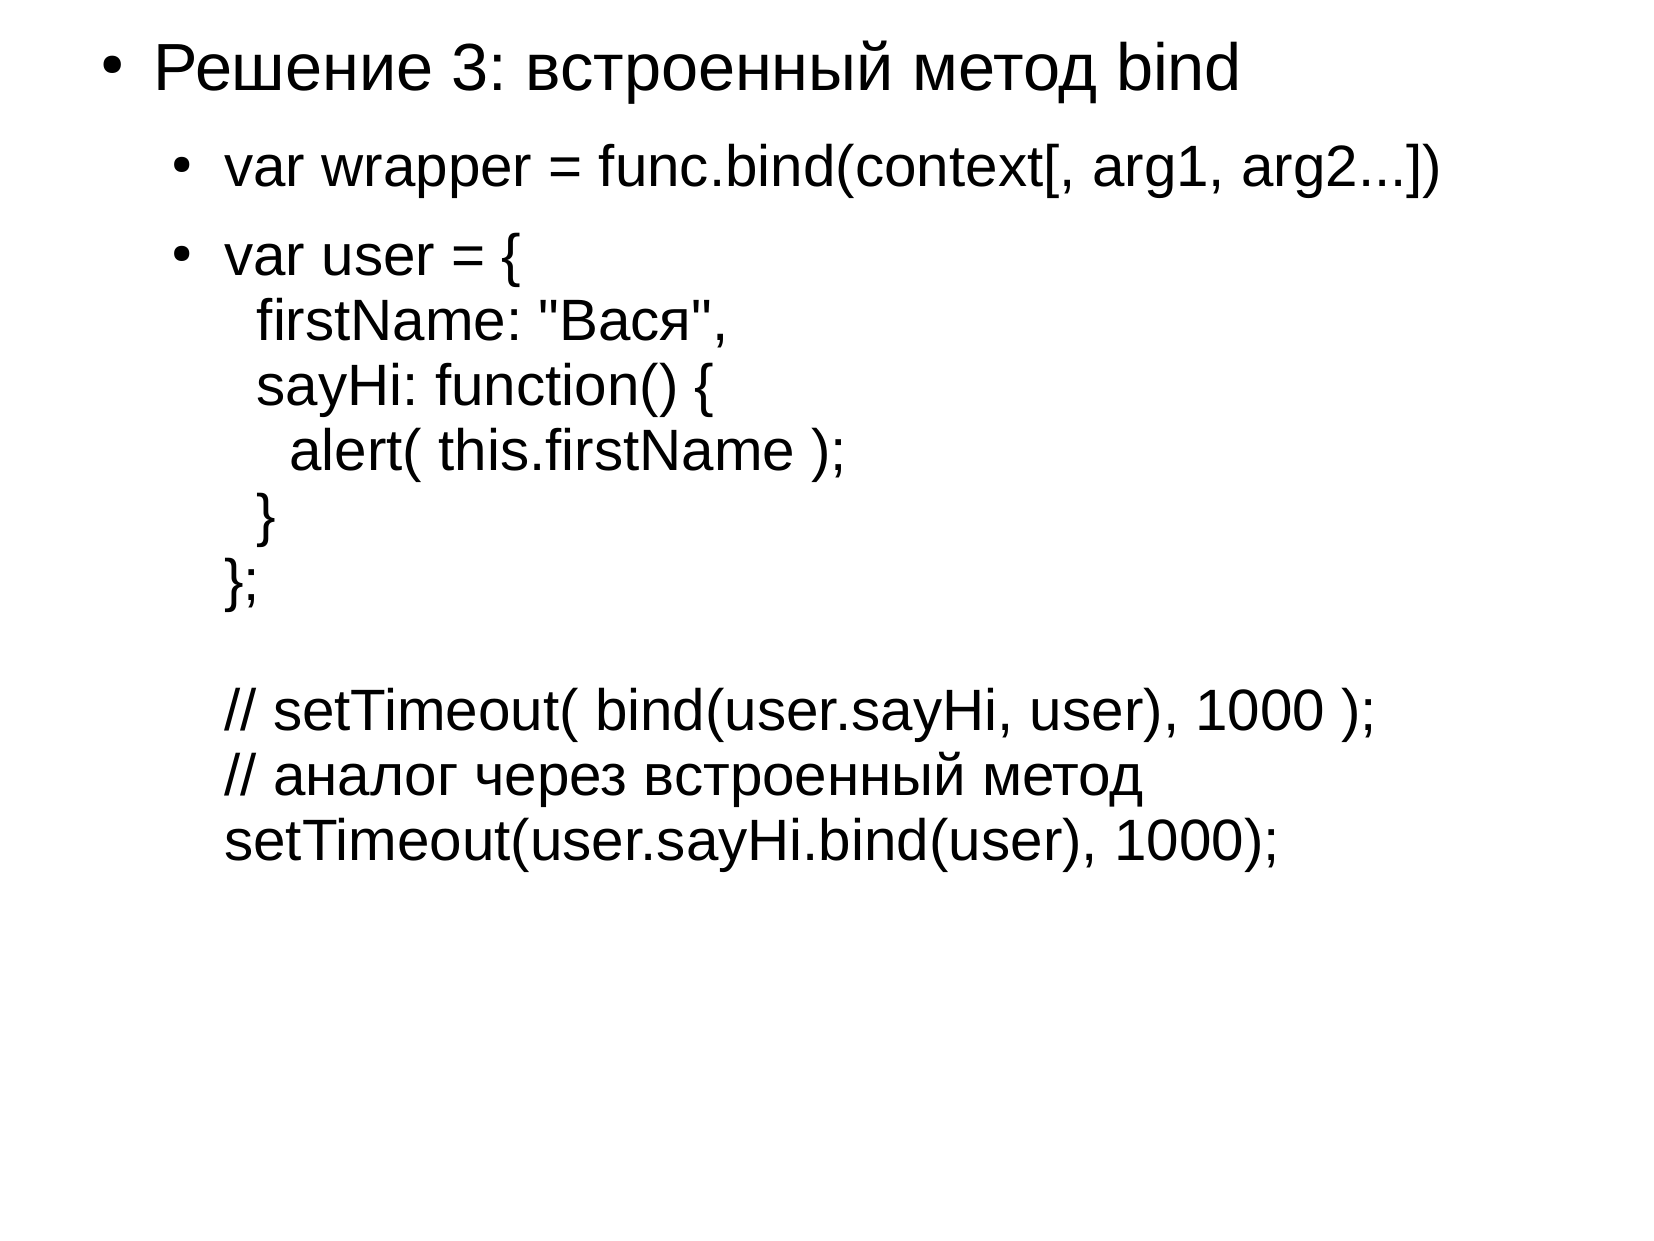

# Решение 3: встроенный метод bind
var wrapper = func.bind(context[, arg1, arg2...])
var user = {
 firstName: "Вася",
 sayHi: function() {
 alert( this.firstName );
 }
};
// setTimeout( bind(user.sayHi, user), 1000 );
// аналог через встроенный метод
setTimeout(user.sayHi.bind(user), 1000);